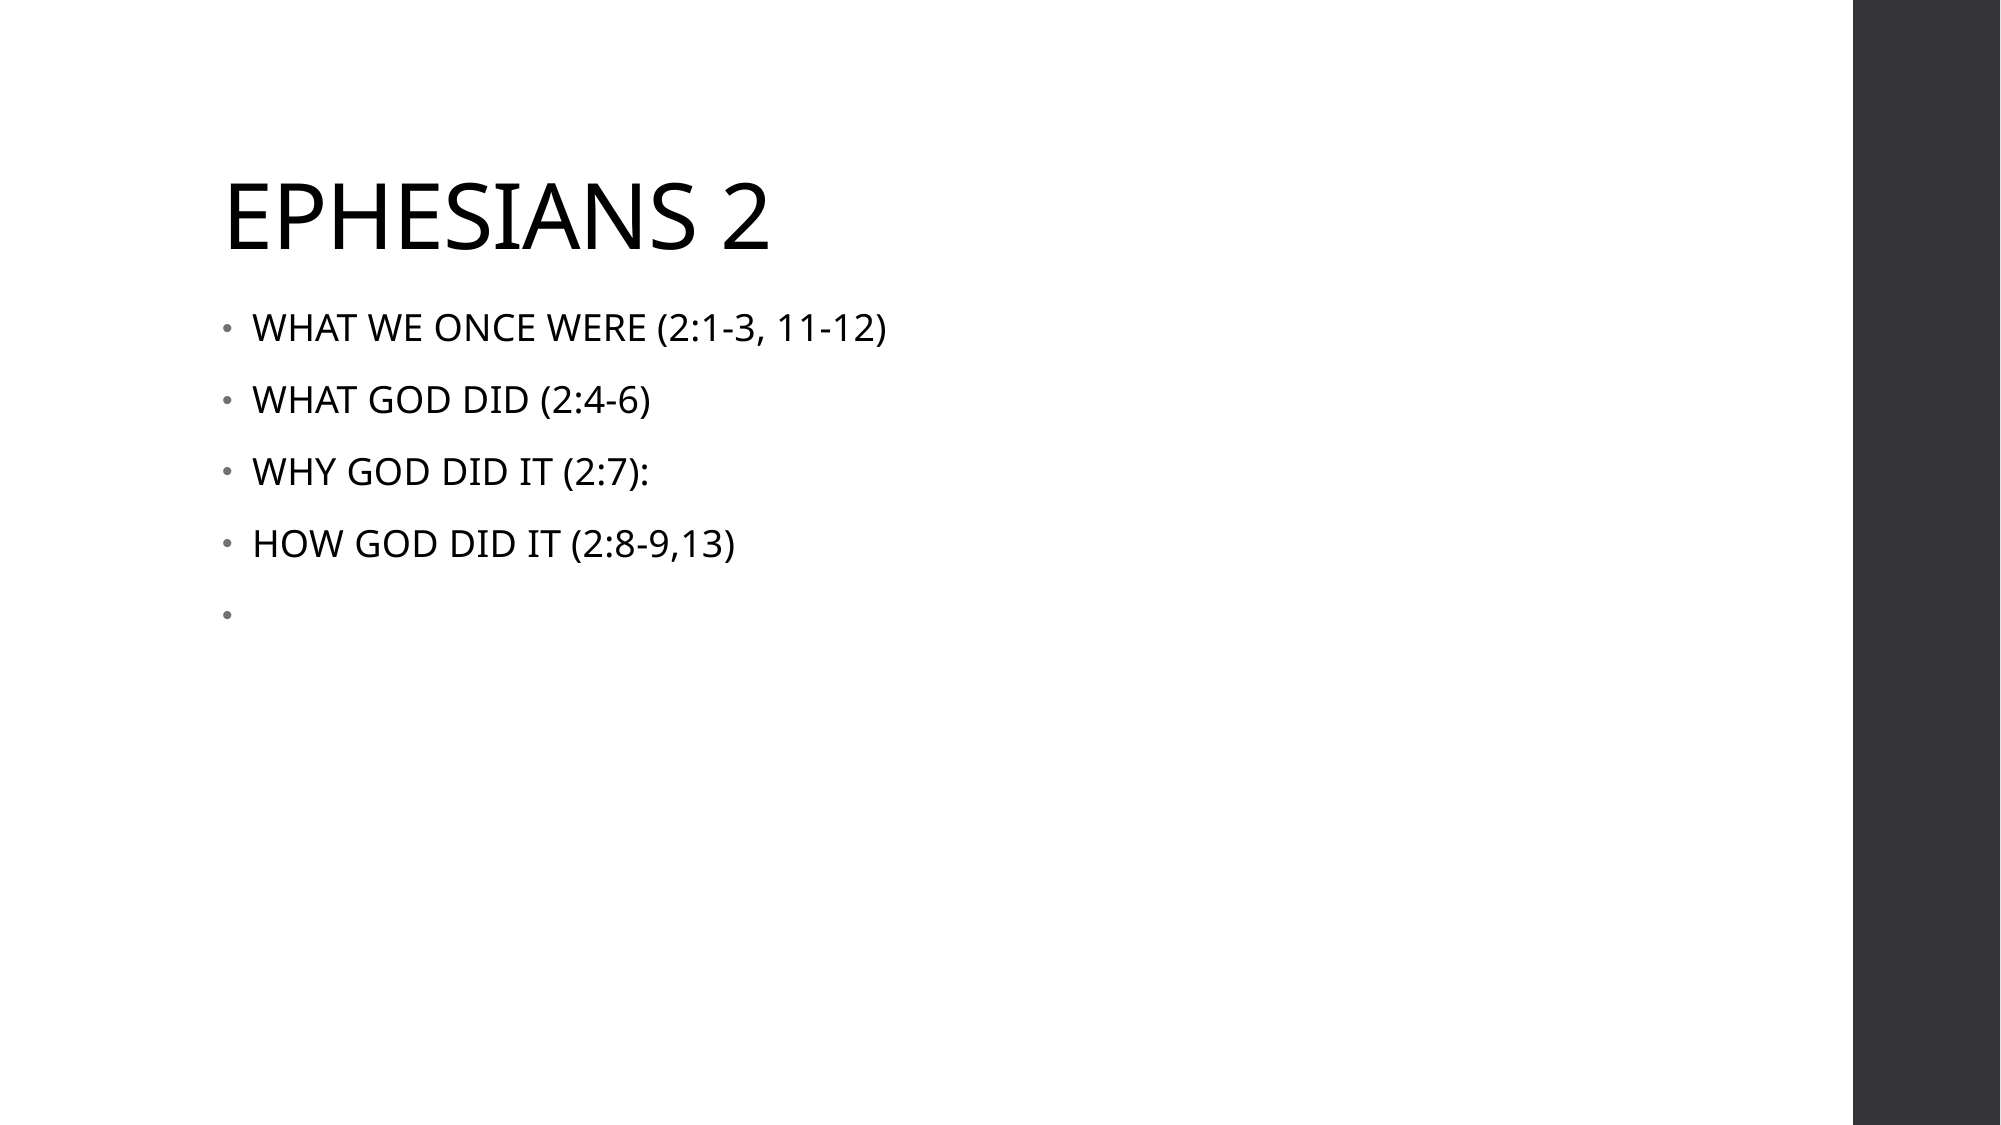

# EPHESIANS 2
WHAT WE ONCE WERE (2:1-3, 11-12)
WHAT GOD DID (2:4-6)
WHY GOD DID IT (2:7):
HOW GOD DID IT (2:8-9,13)